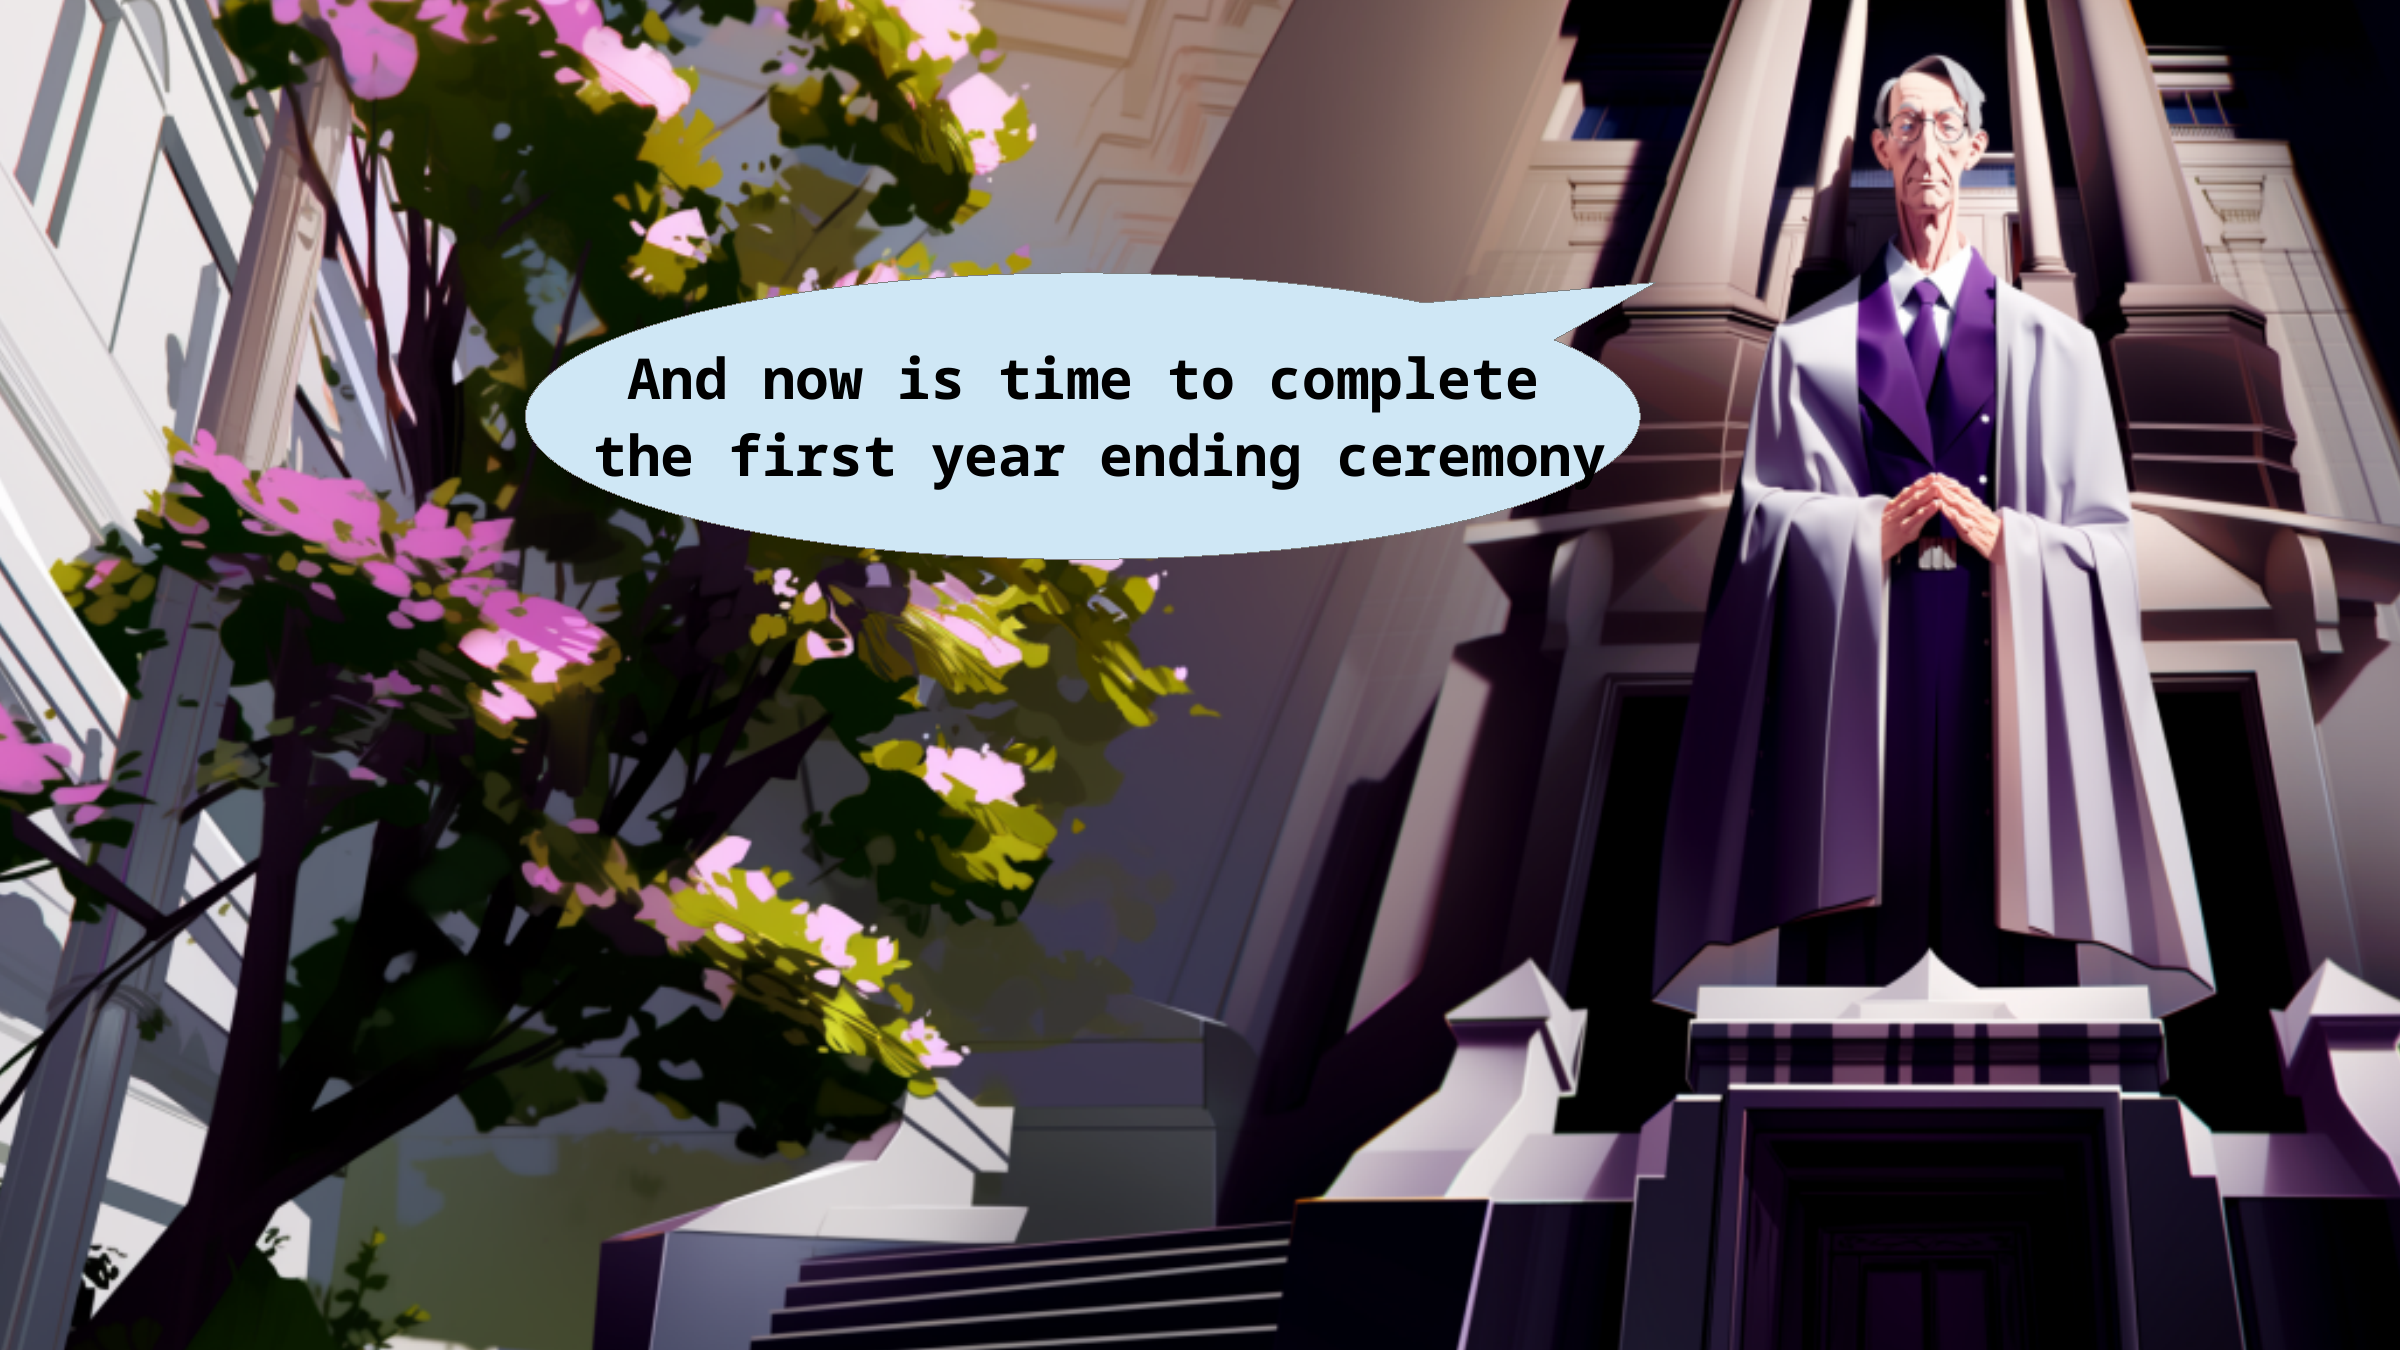

And now is time to complete
 the first year ending ceremony